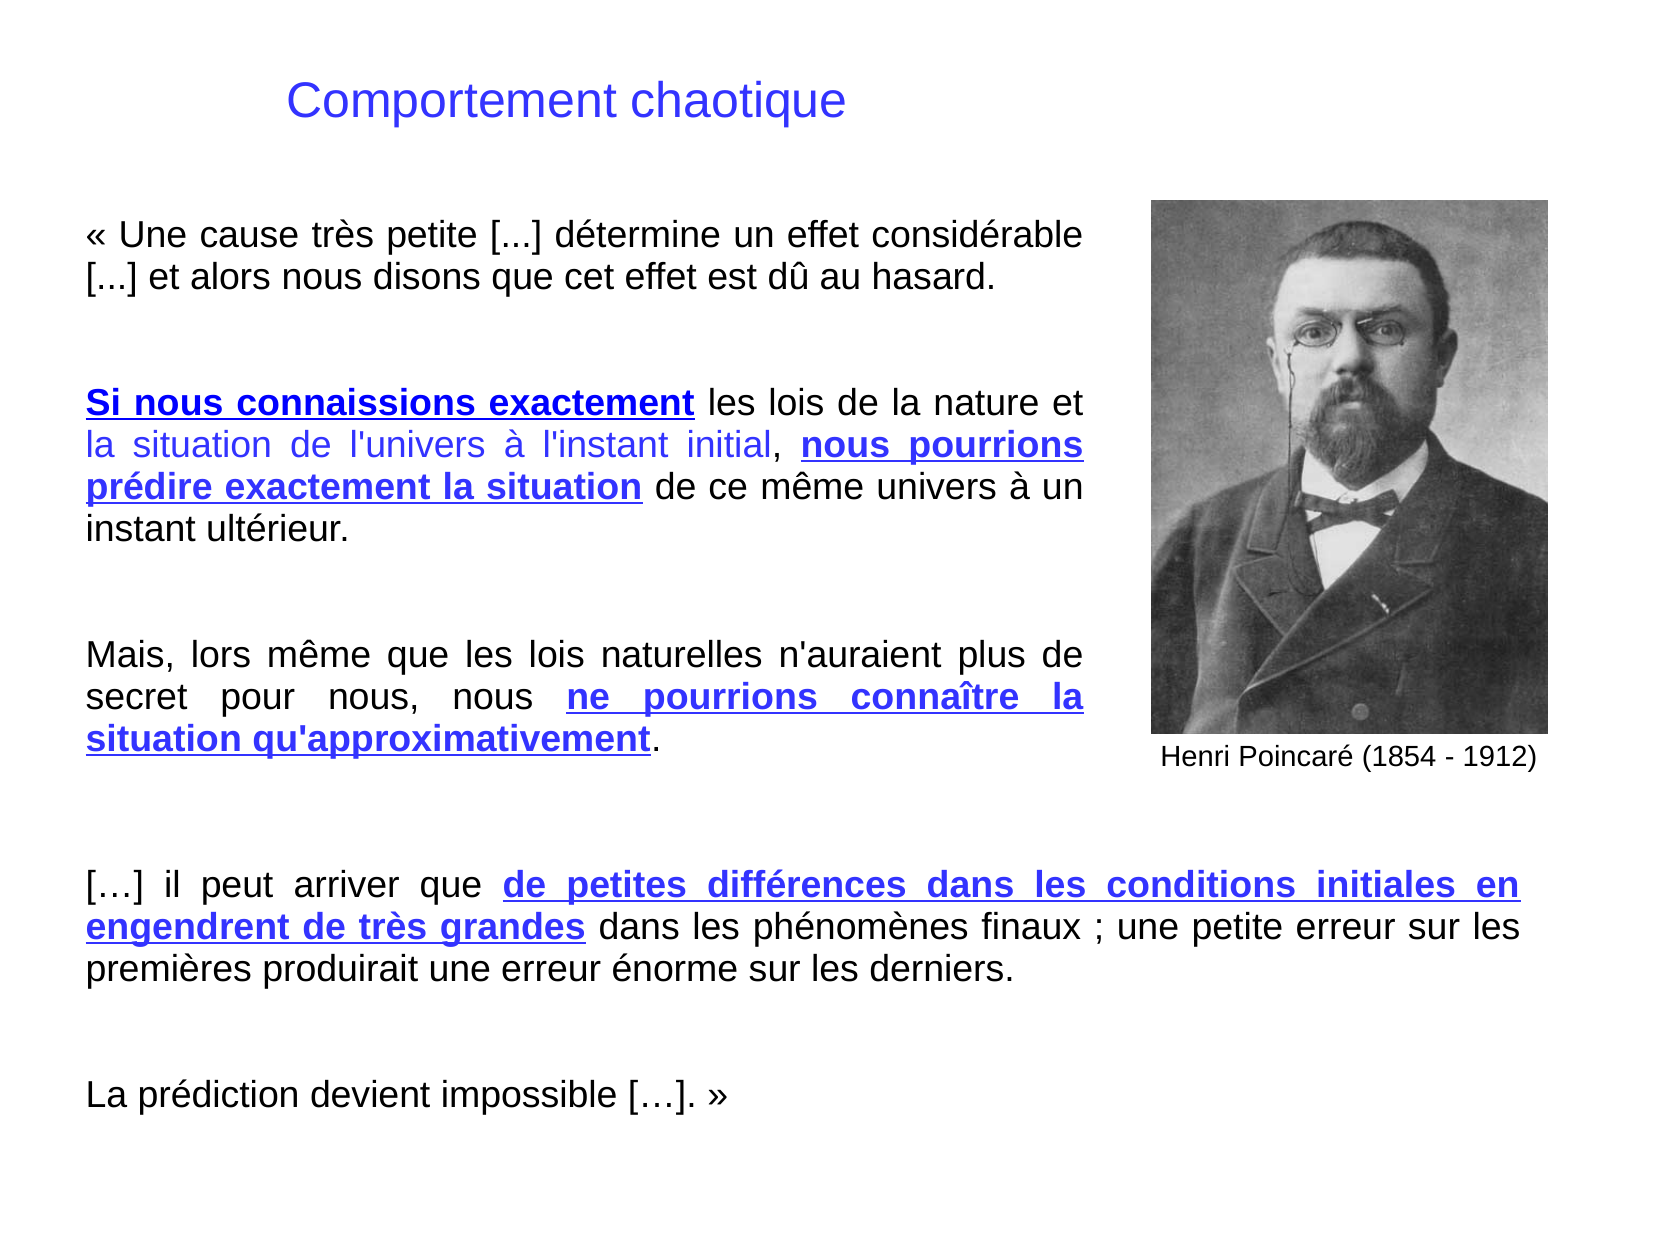

Comportement chaotique
« Une cause très petite [...] détermine un effet considérable [...] et alors nous disons que cet effet est dû au hasard.
Si nous connaissions exactement les lois de la nature et la situation de l'univers à l'instant initial, nous pourrions prédire exactement la situation de ce même univers à un instant ultérieur.
Mais, lors même que les lois naturelles n'auraient plus de secret pour nous, nous ne pourrions connaître la situation qu'approximativement.
Henri Poincaré (1854 - 1912)
[…] il peut arriver que de petites différences dans les conditions initiales en engendrent de très grandes dans les phénomènes finaux ; une petite erreur sur les premières produirait une erreur énorme sur les derniers.
La prédiction devient impossible […]. »